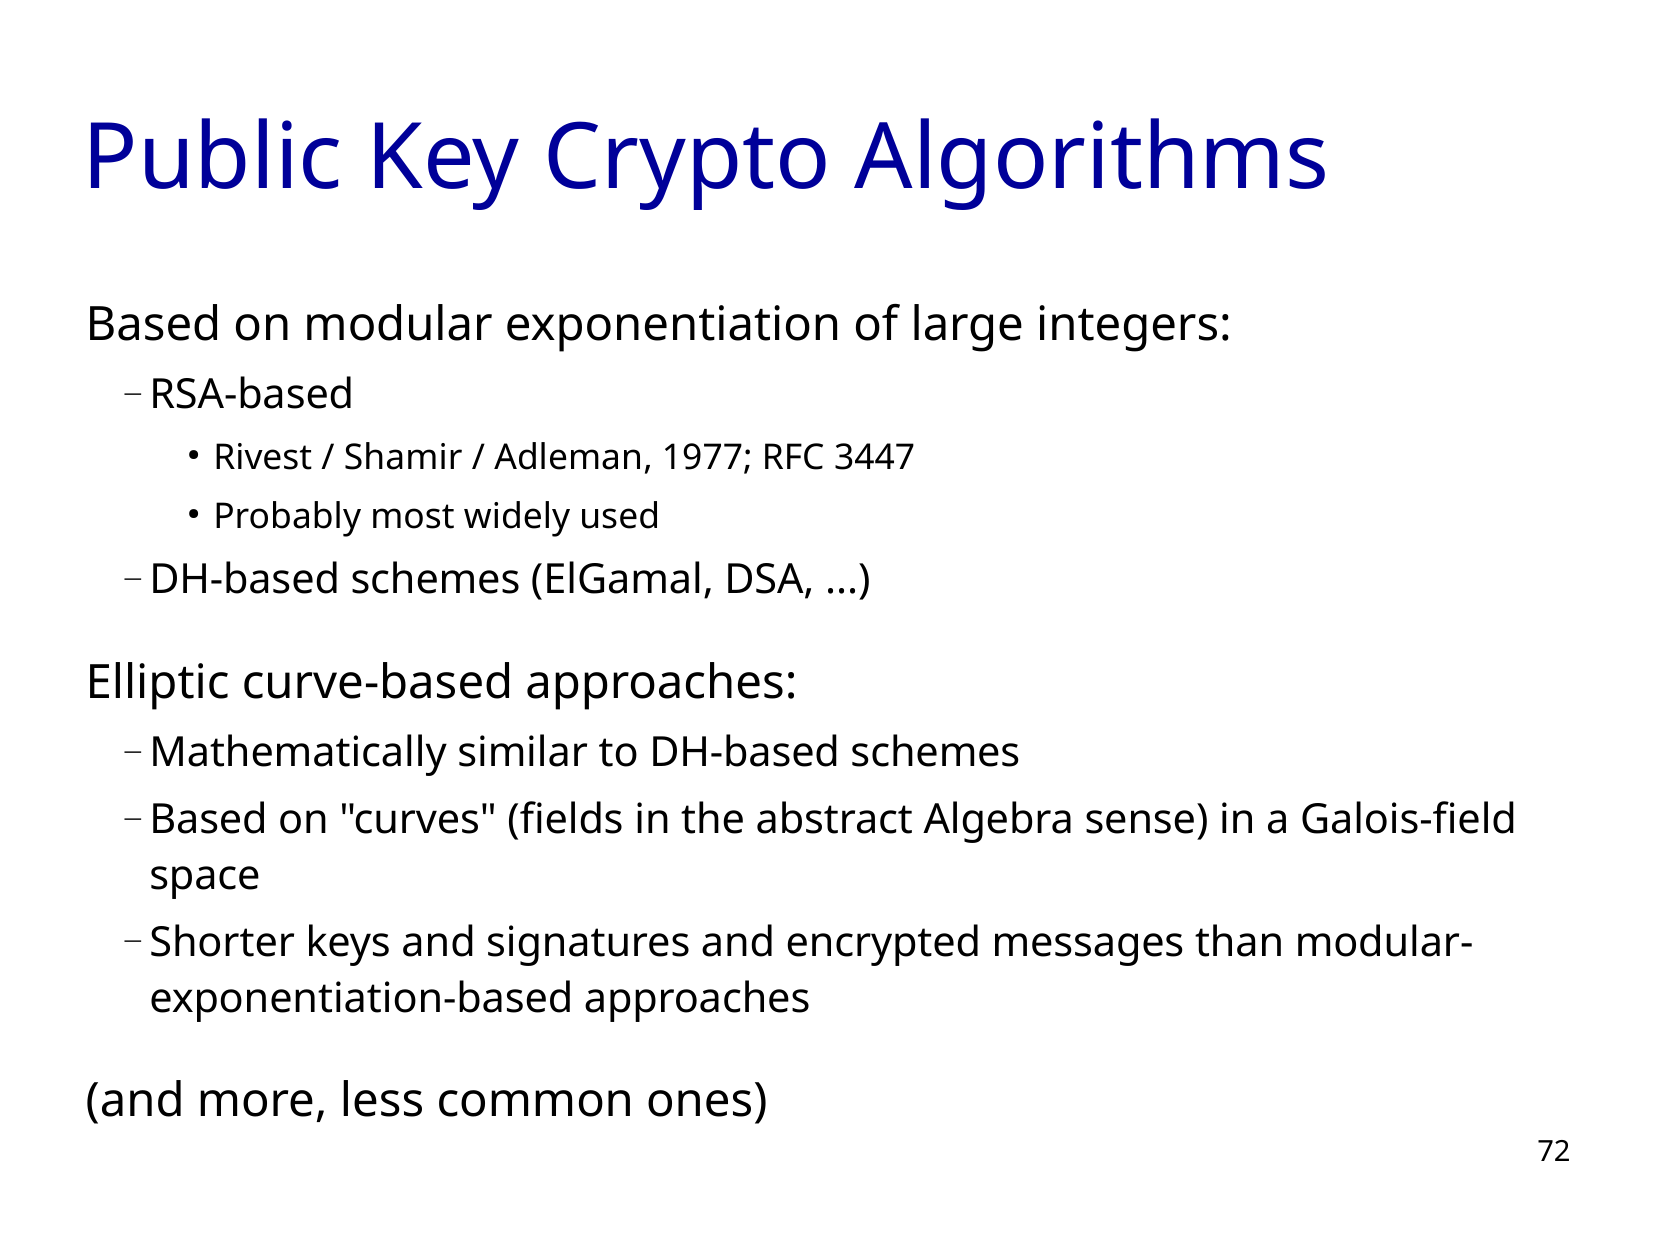

# Public Key Crypto Algorithms
Based on modular exponentiation of large integers:
RSA-based
Rivest / Shamir / Adleman, 1977; RFC 3447
Probably most widely used
DH-based schemes (ElGamal, DSA, ...)
Elliptic curve-based approaches:
Mathematically similar to DH-based schemes
Based on "curves" (fields in the abstract Algebra sense) in a Galois-field space
Shorter keys and signatures and encrypted messages than modular-exponentiation-based approaches
(and more, less common ones)
72